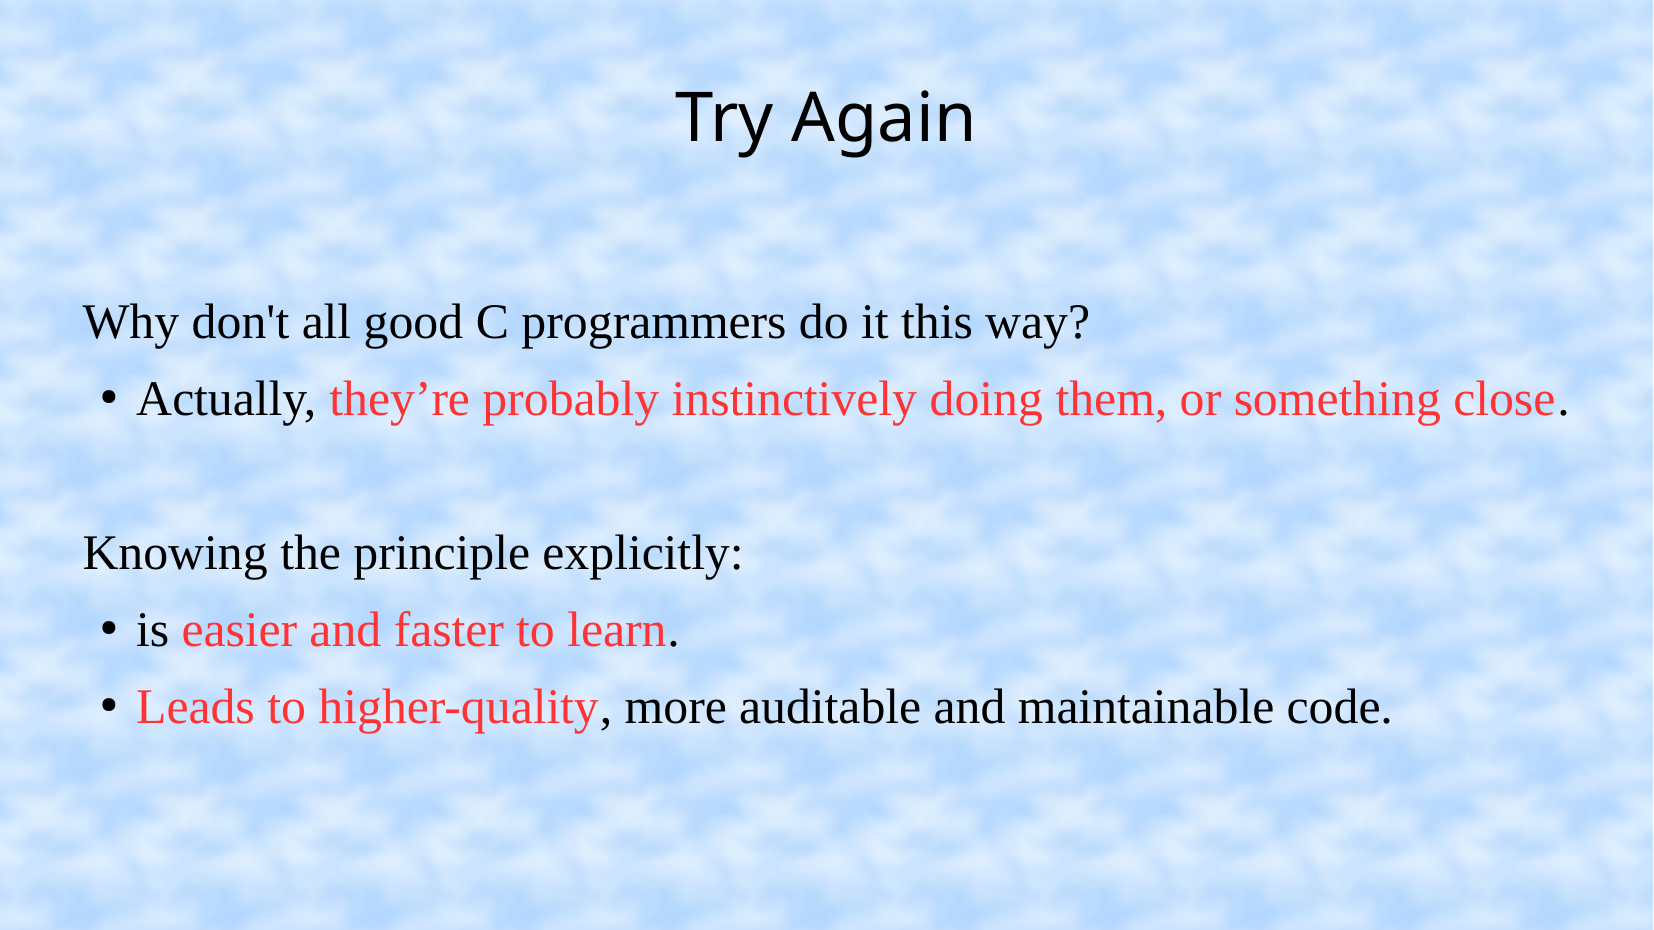

# Try Again
Why don't all good C programmers do it this way?
Actually, they’re probably instinctively doing them, or something close.
Knowing the principle explicitly:
is easier and faster to learn.
Leads to higher-quality, more auditable and maintainable code.